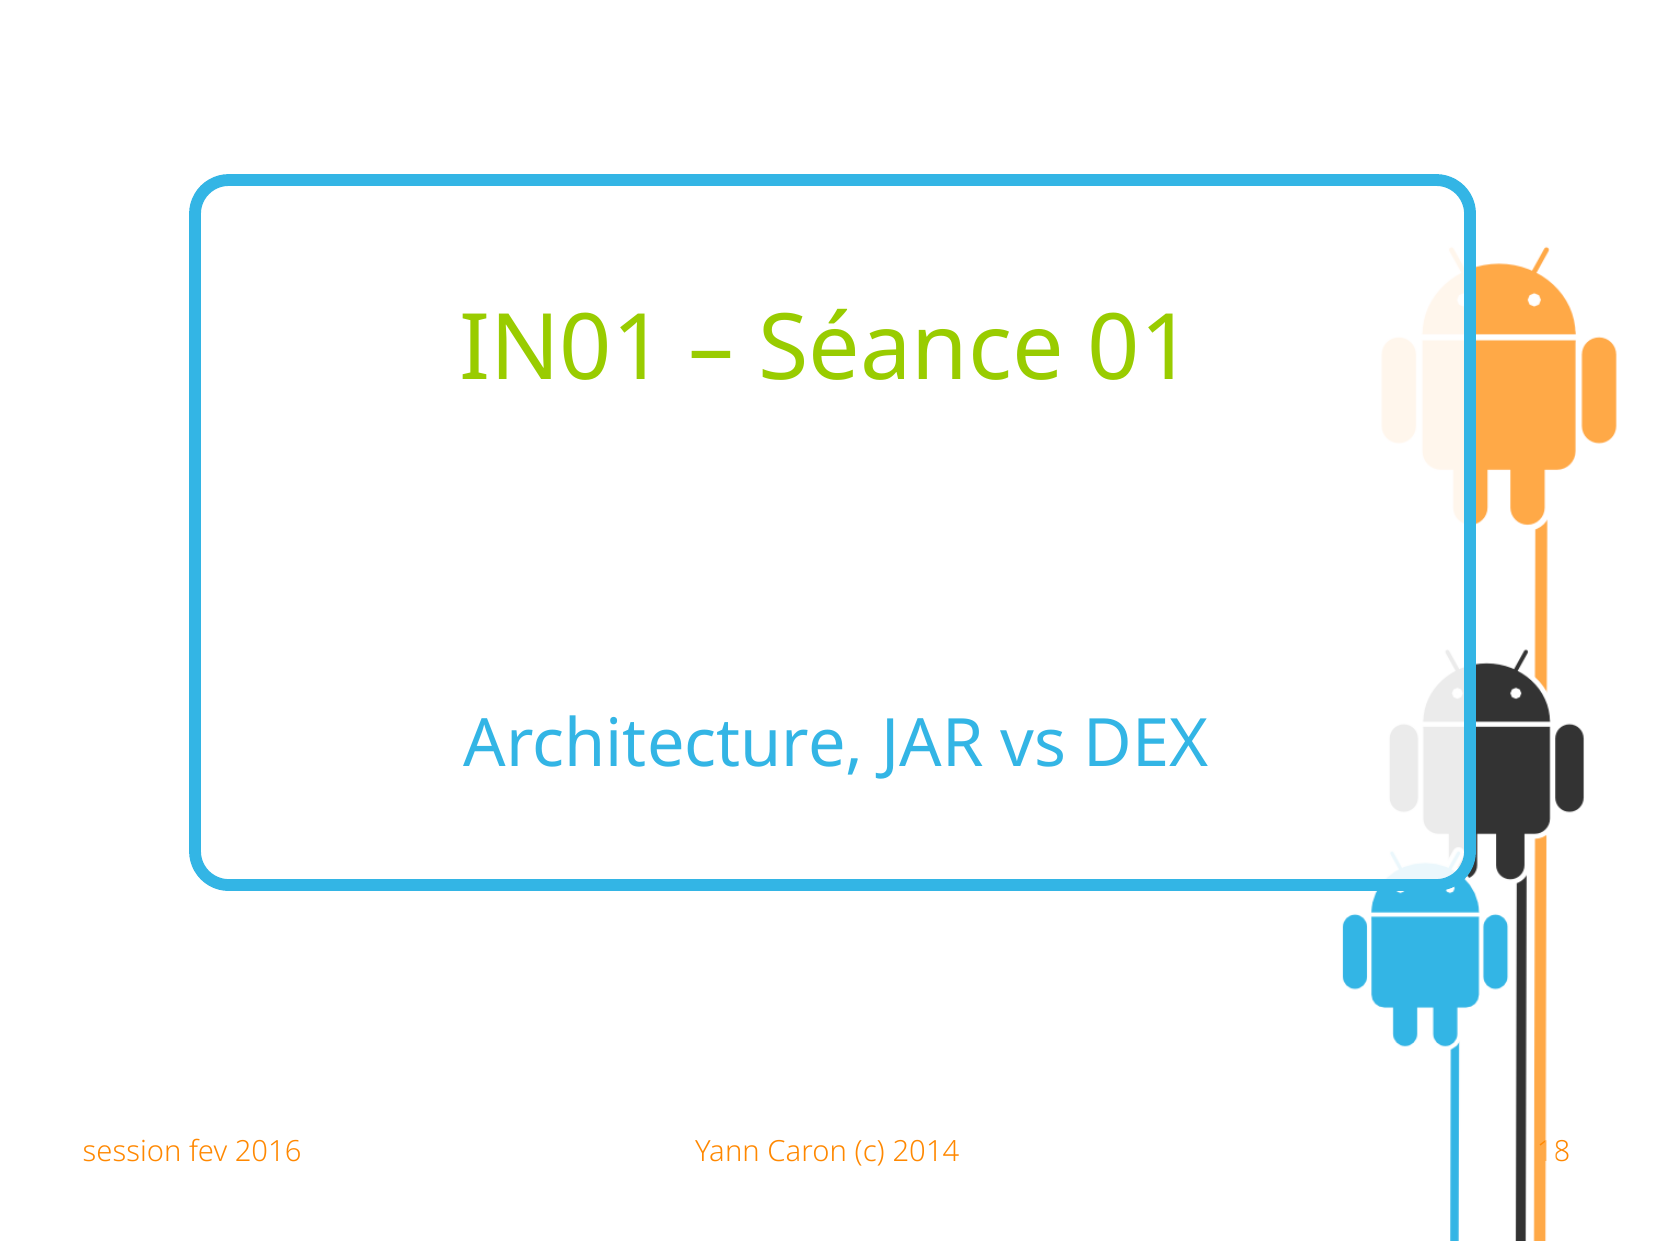

# IN01 – Séance 01
Architecture, JAR vs DEX
session fev 2016
Yann Caron (c) 2014
18